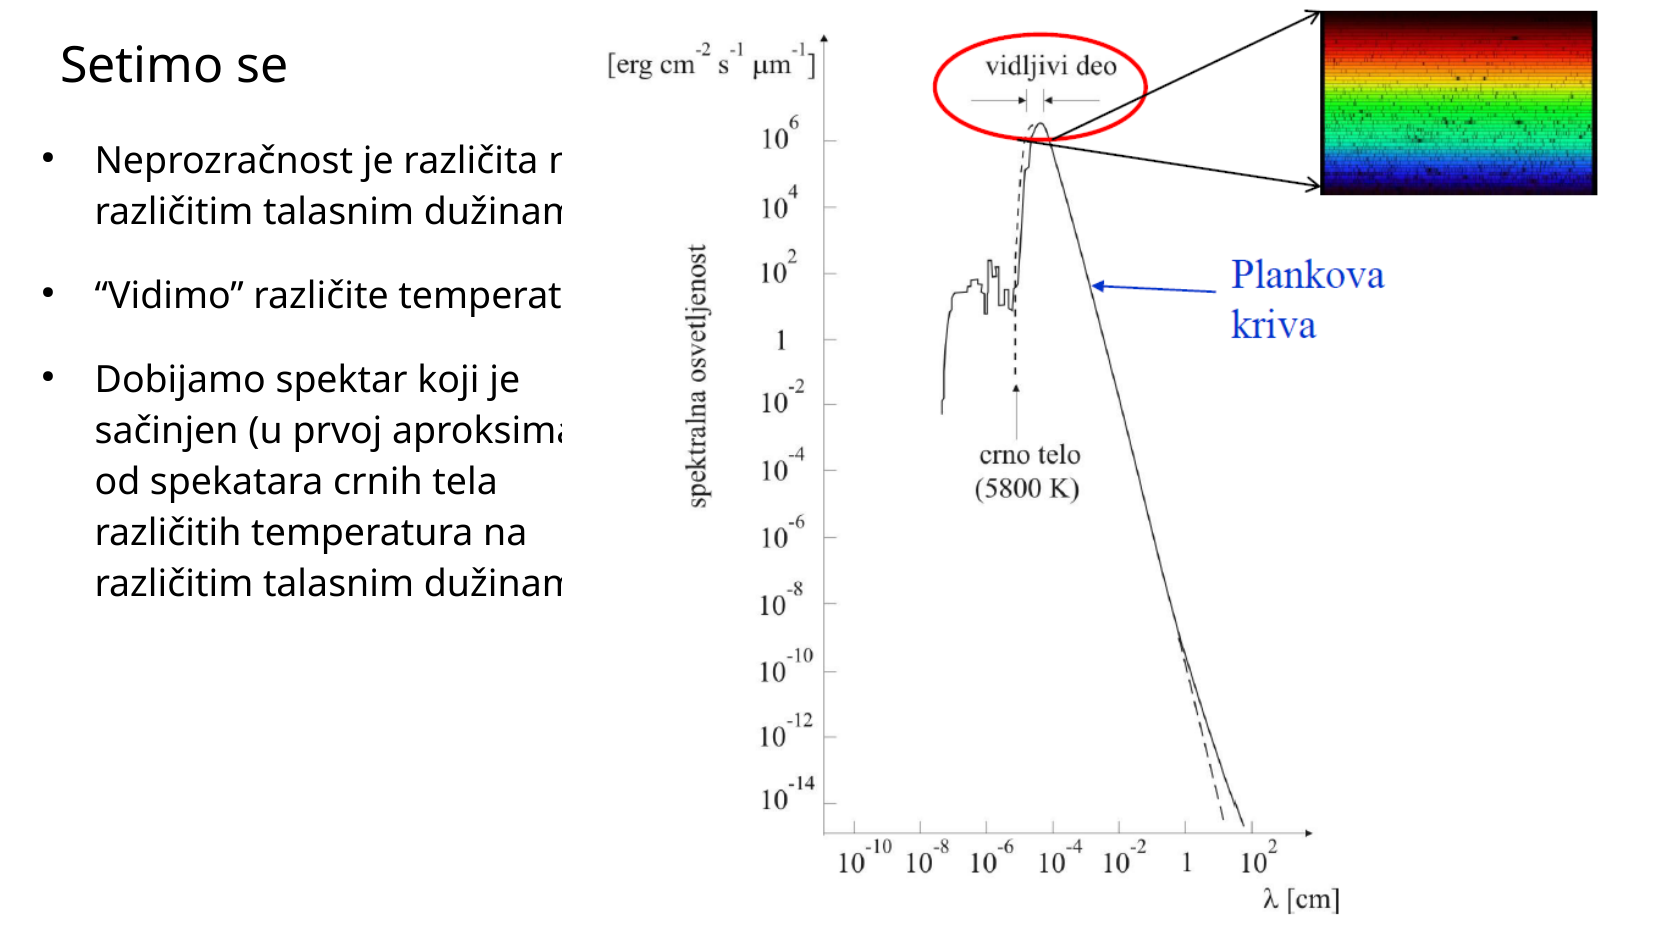

# Setimo se
Neprozračnost je različita na različitim talasnim dužinama.
“Vidimo” različite temperature.
Dobijamo spektar koji je sačinjen (u prvoj aproksimaciji) od spekatara crnih tela različitih temperatura na različitim talasnim dužinama.